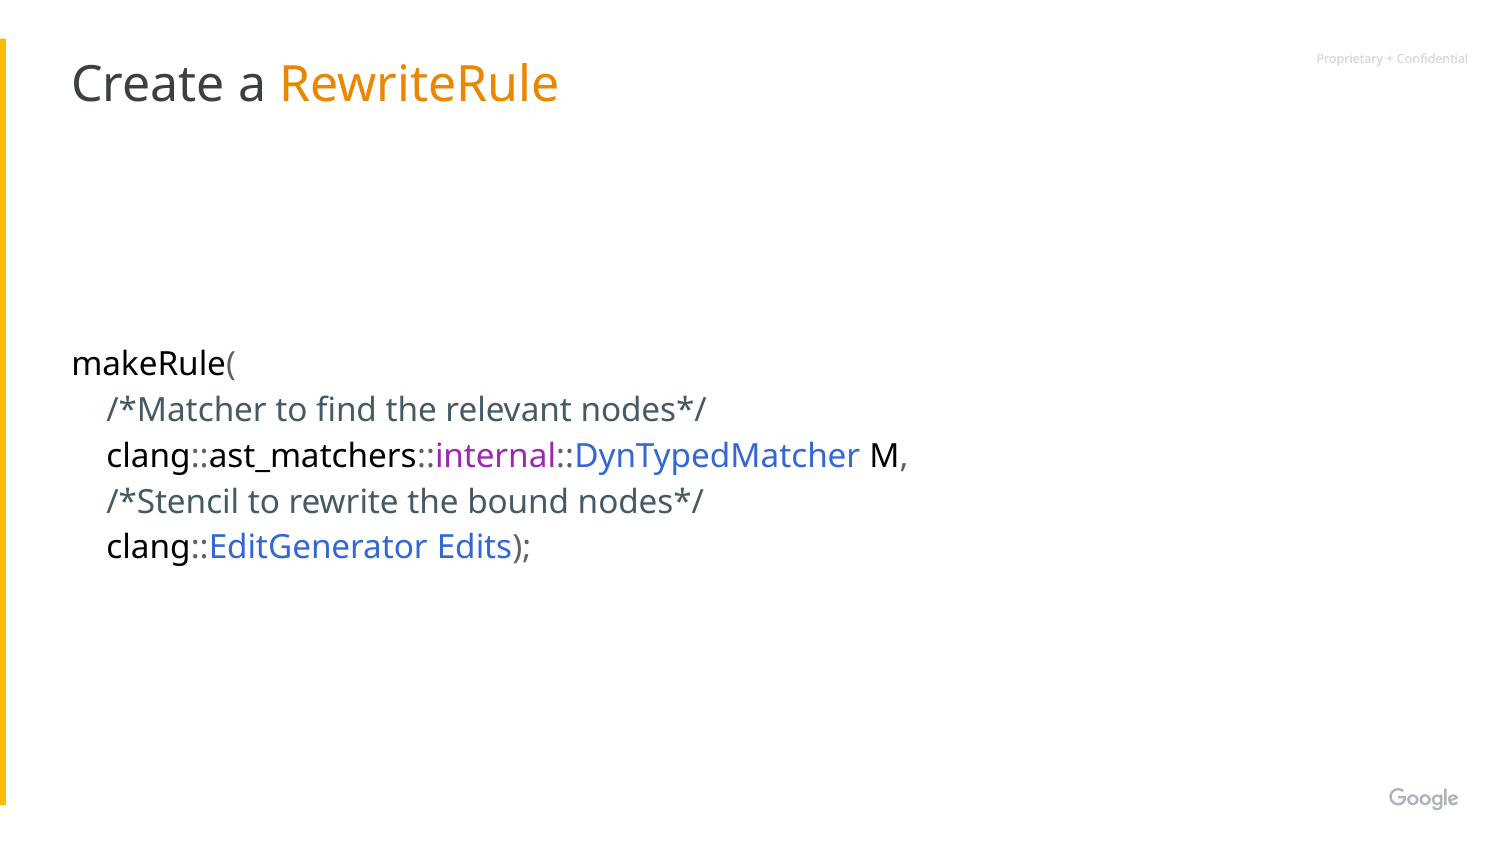

Create a RewriteRule
# makeRule(
 /*Matcher to find the relevant nodes*/
 clang::ast_matchers::internal::DynTypedMatcher M,
 /*Stencil to rewrite the bound nodes*/
 clang::EditGenerator Edits);